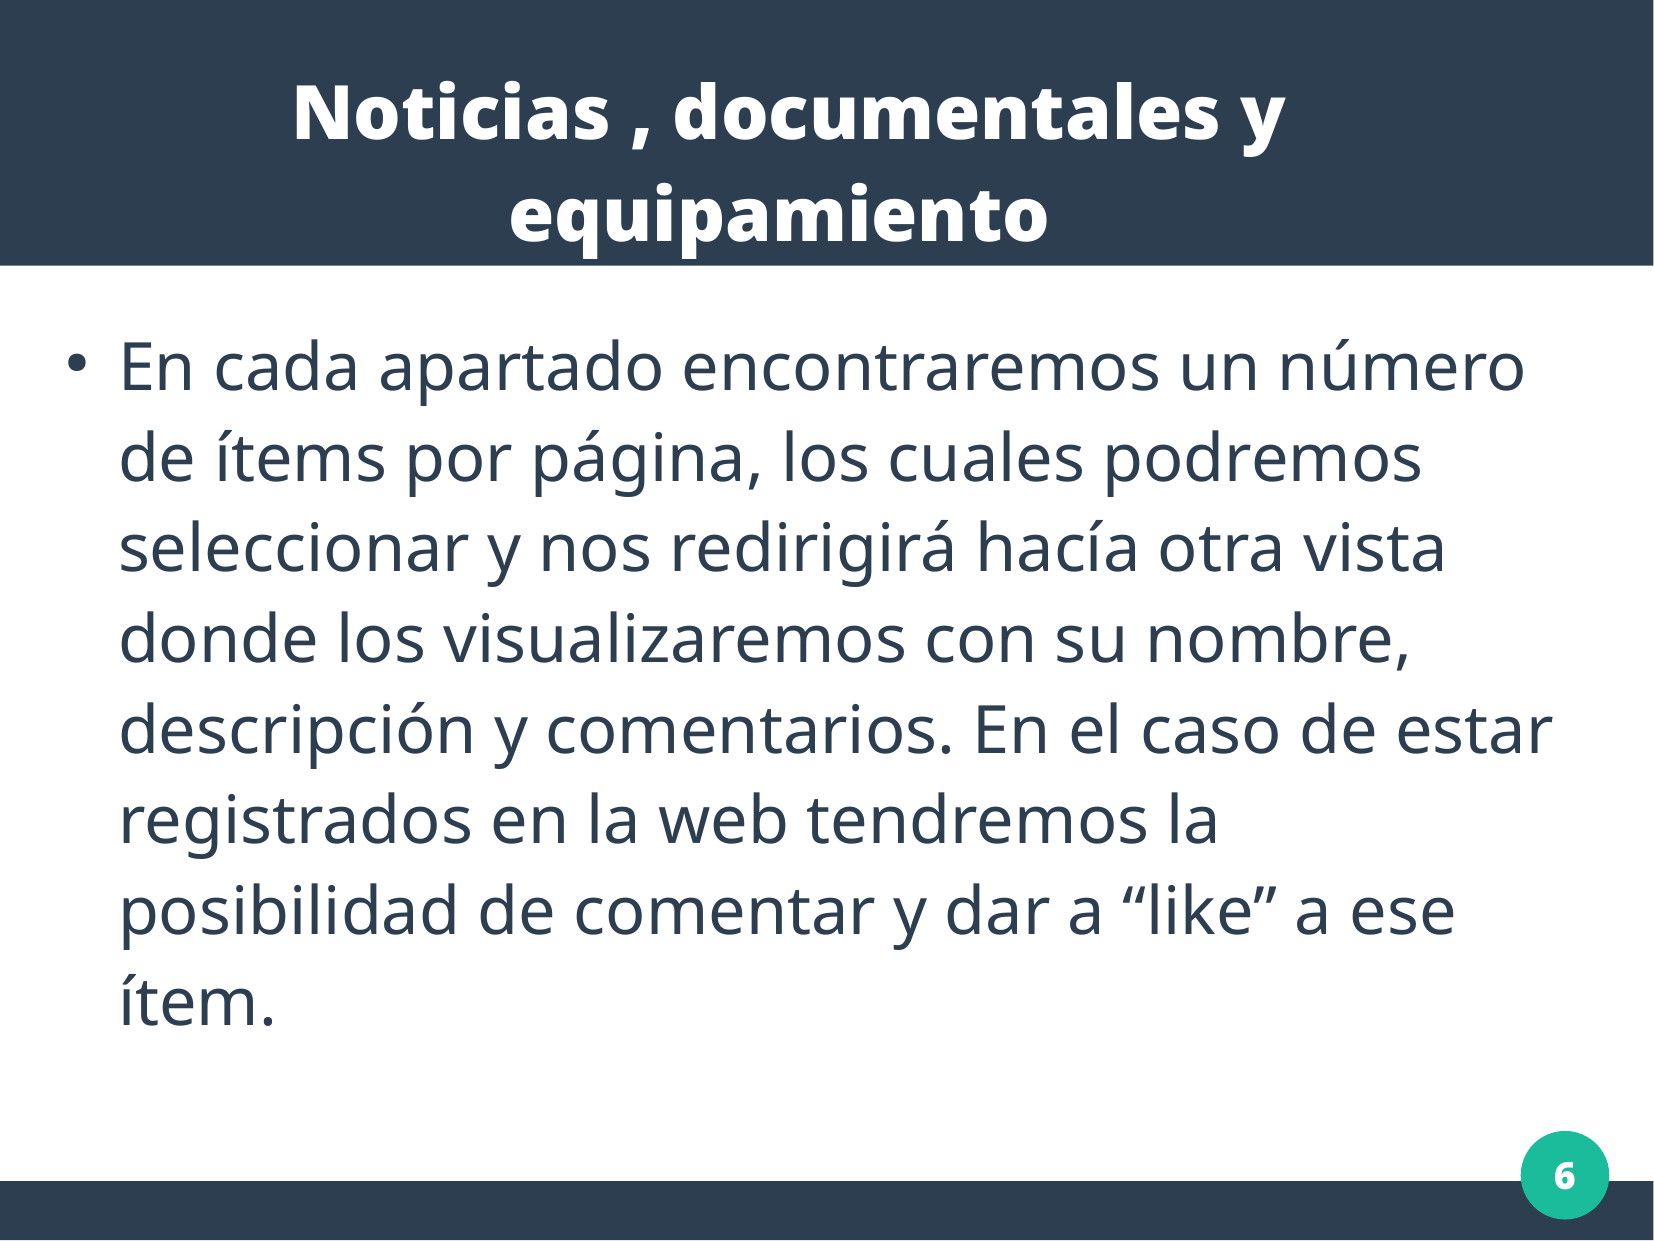

# Noticias , documentales y equipamiento
En cada apartado encontraremos un número de ítems por página, los cuales podremos seleccionar y nos redirigirá hacía otra vista donde los visualizaremos con su nombre, descripción y comentarios. En el caso de estar registrados en la web tendremos la posibilidad de comentar y dar a “like” a ese ítem.
6